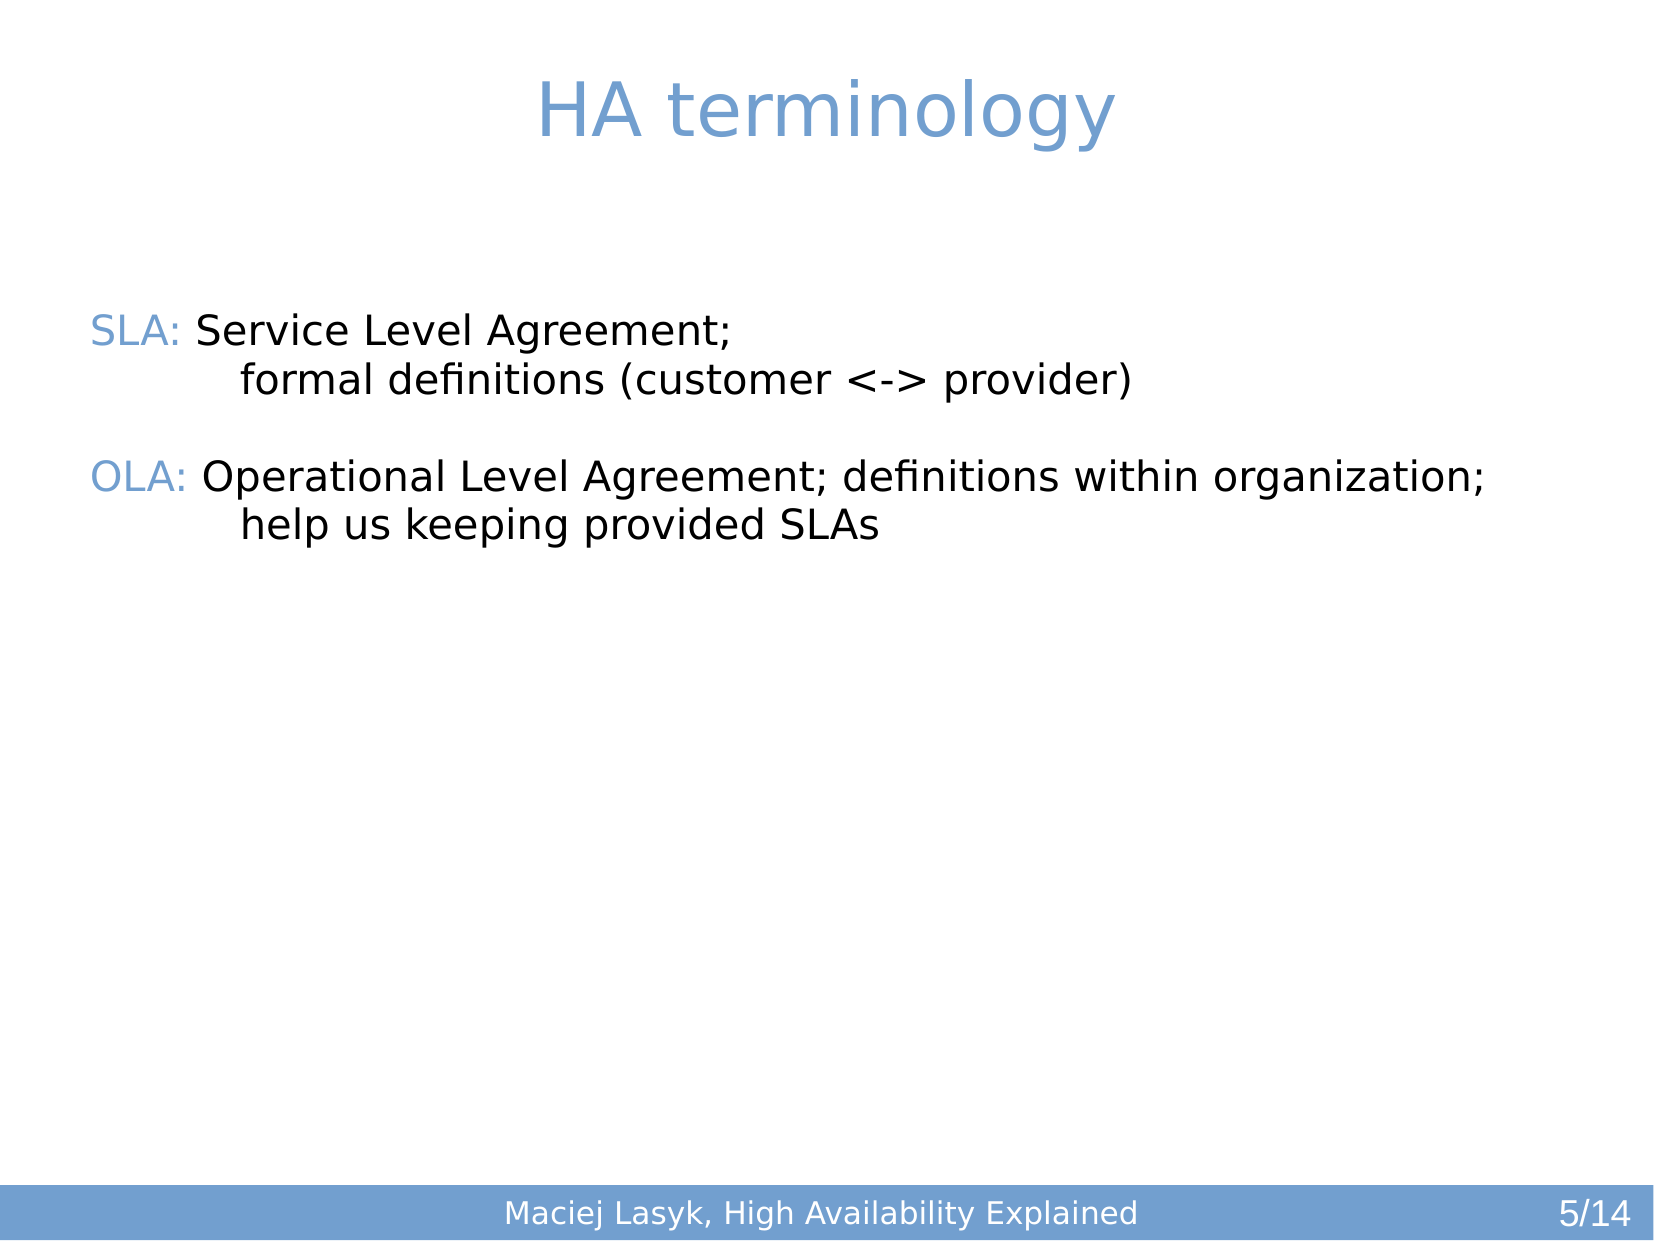

HA terminology
SLA: Service Level Agreement;
		formal definitions (customer <-> provider)
OLA: Operational Level Agreement; definitions within organization;
		help us keeping provided SLAs
 5/14
Maciej Lasyk, High Availability Explained